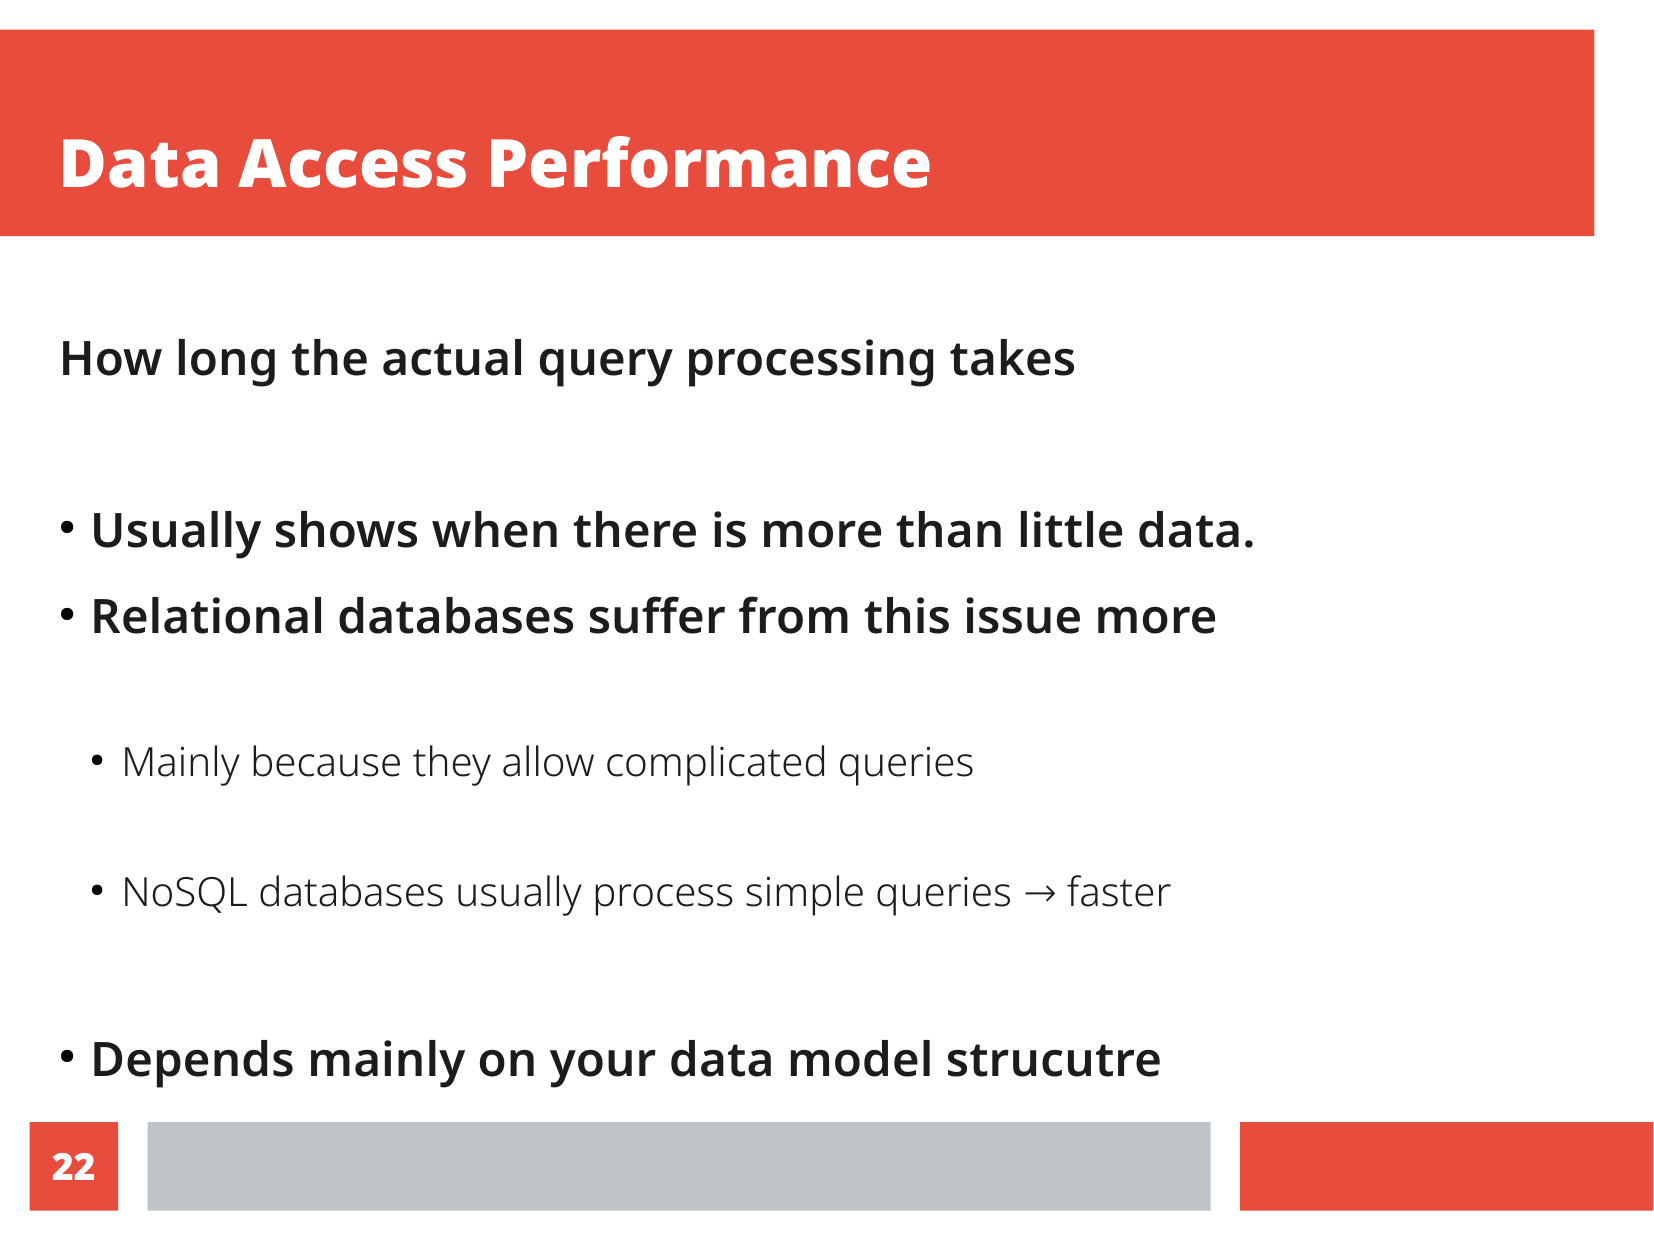

# Data Access Performance
How long the actual query processing takes
Usually shows when there is more than little data.
Relational databases suffer from this issue more
Mainly because they allow complicated queries
NoSQL databases usually process simple queries → faster
Depends mainly on your data model strucutre
22